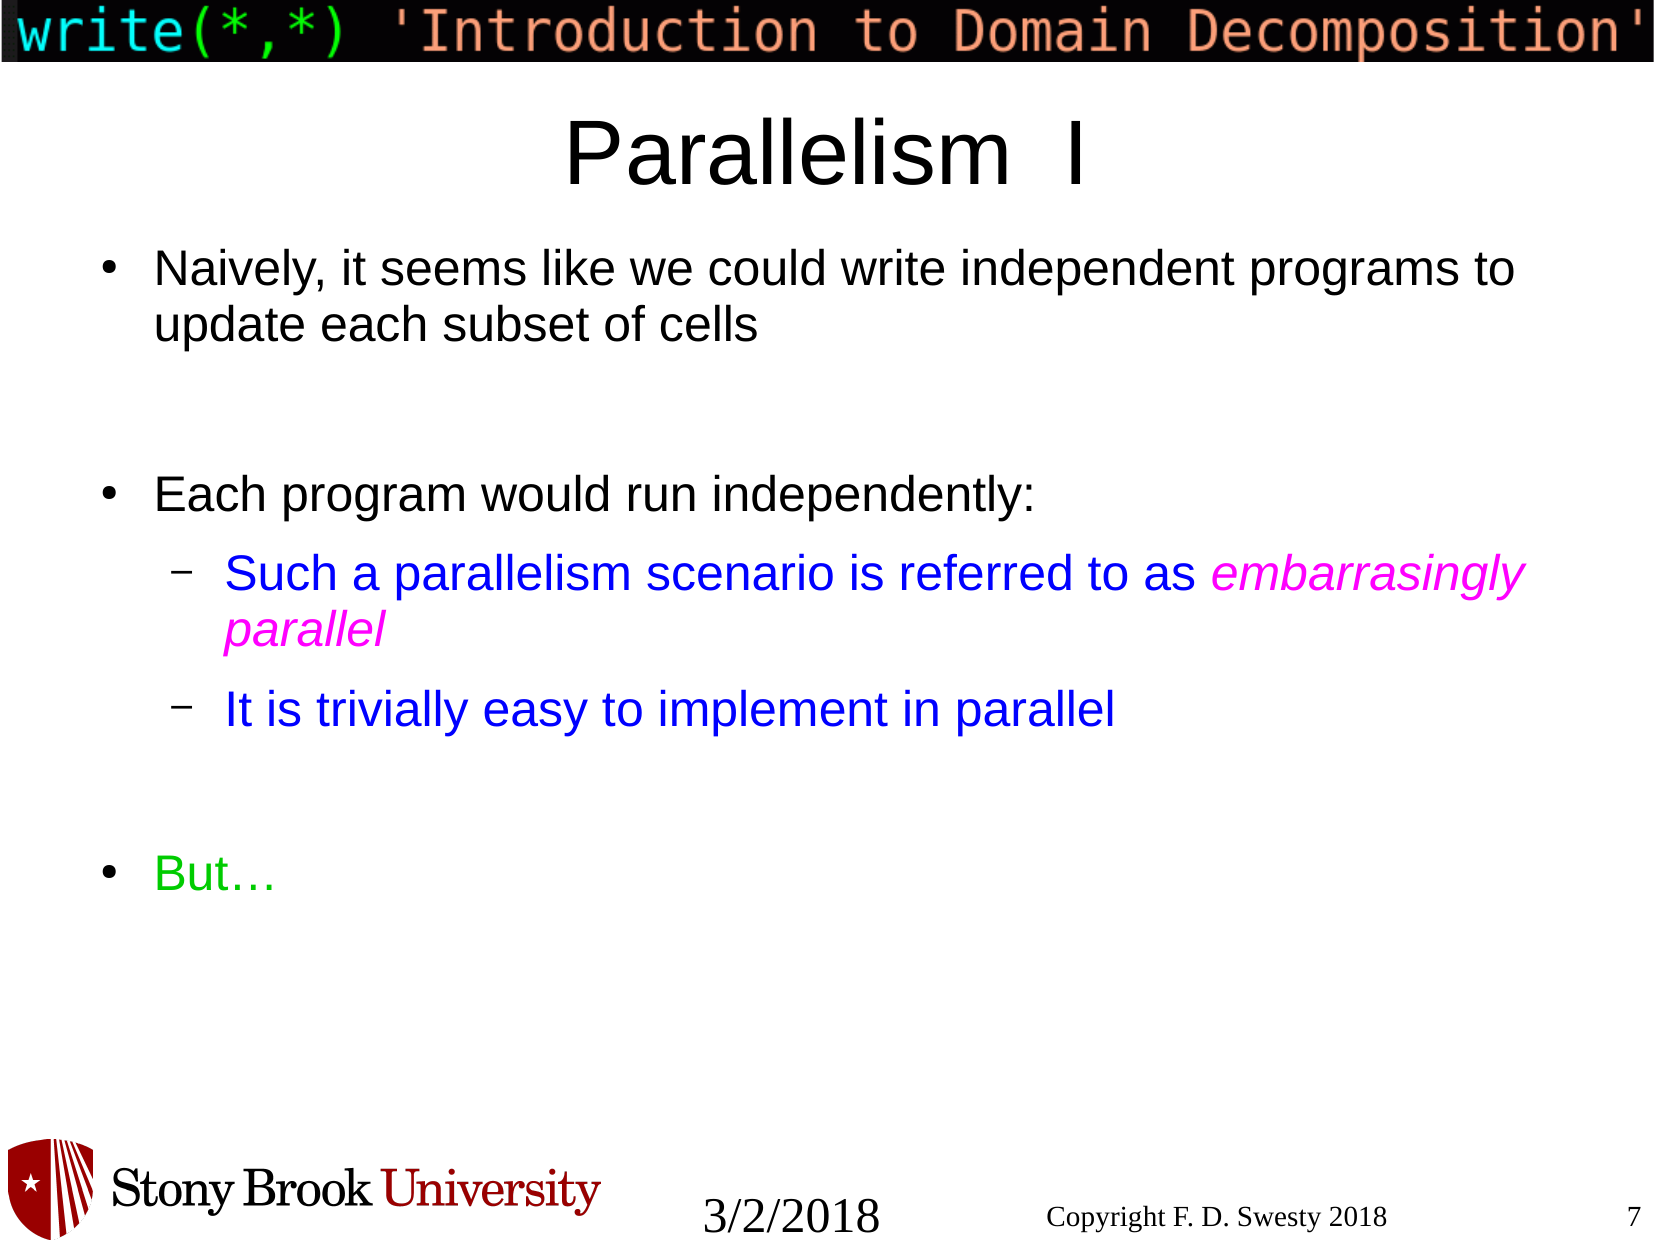

# Parallelism I
Naively, it seems like we could write independent programs to update each subset of cells
Each program would run independently:
Such a parallelism scenario is referred to as embarrasingly parallel
It is trivially easy to implement in parallel
But…
3/2/2018
Copyright F. D. Swesty 2018
7